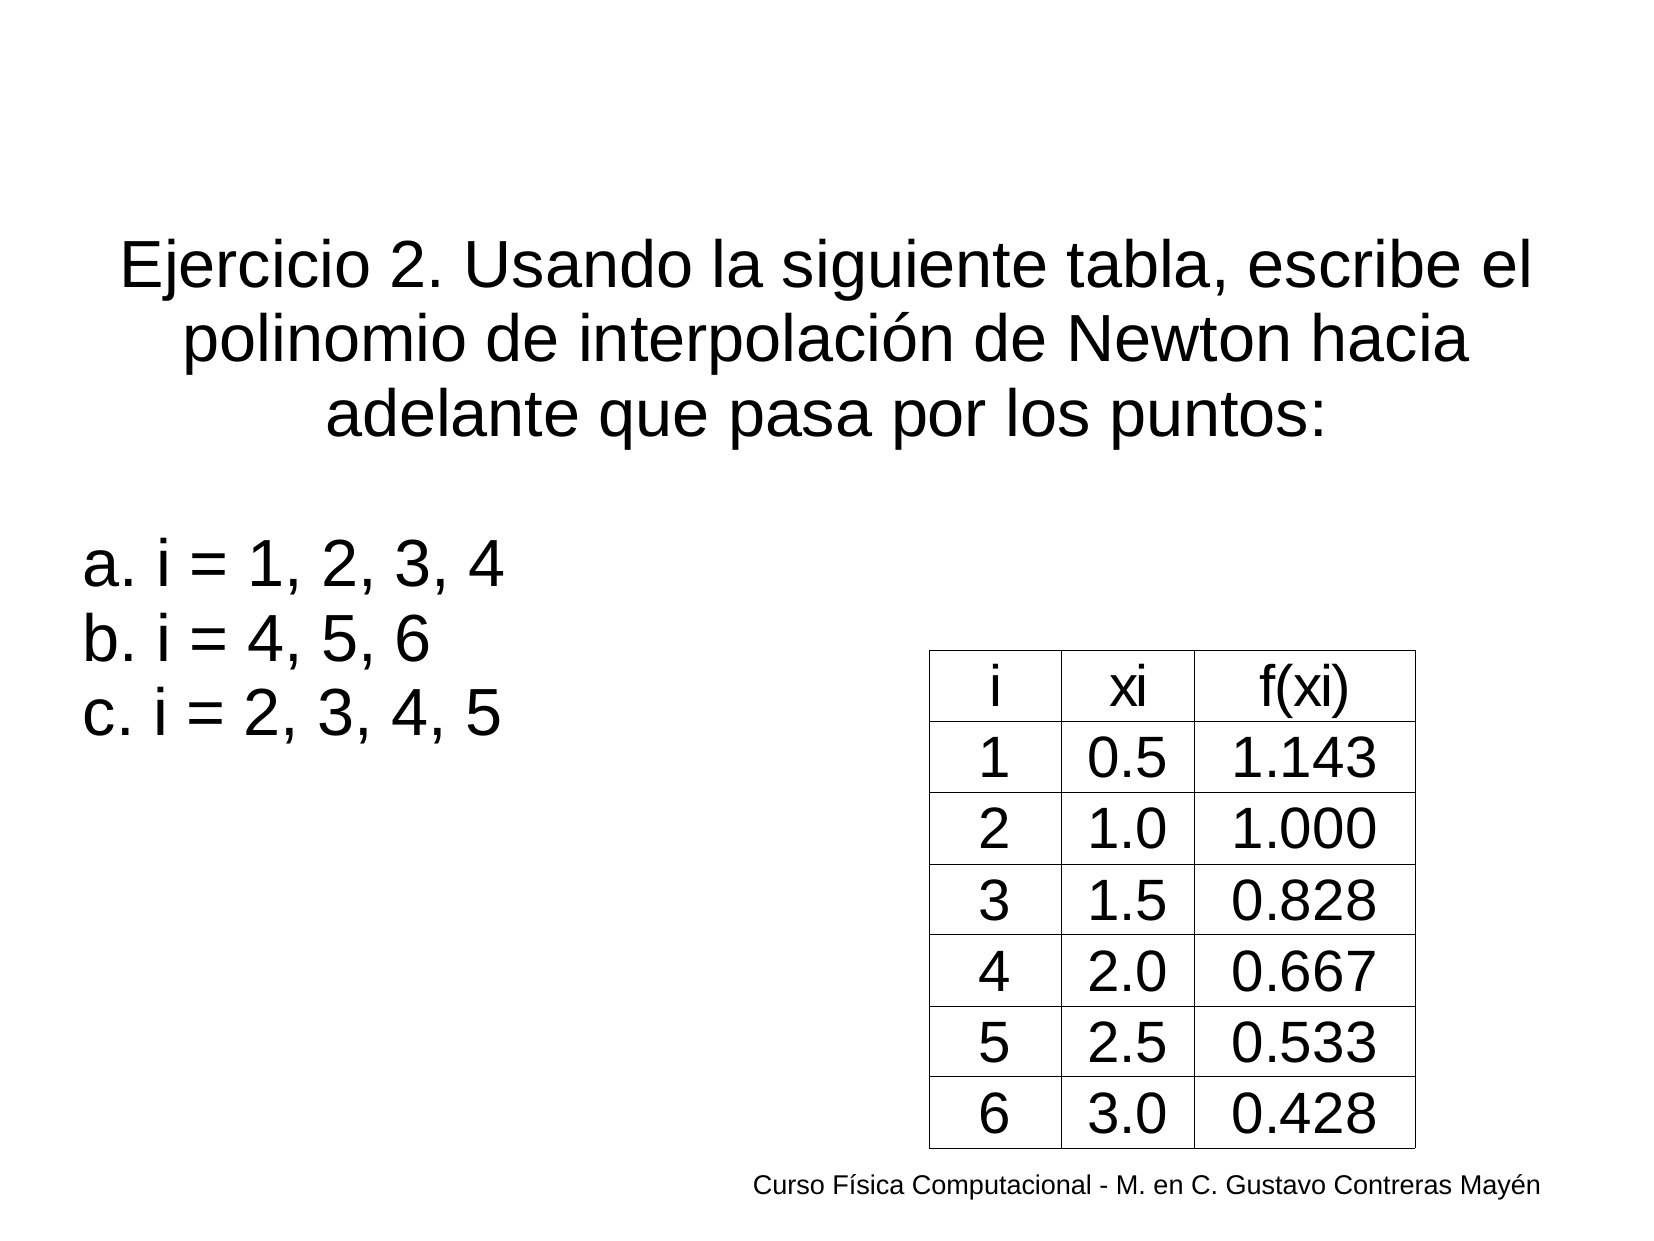

#
Ejercicio 2. Usando la siguiente tabla, escribe el polinomio de interpolación de Newton hacia adelante que pasa por los puntos:
a. i = 1, 2, 3, 4
b. i = 4, 5, 6
c. i = 2, 3, 4, 5